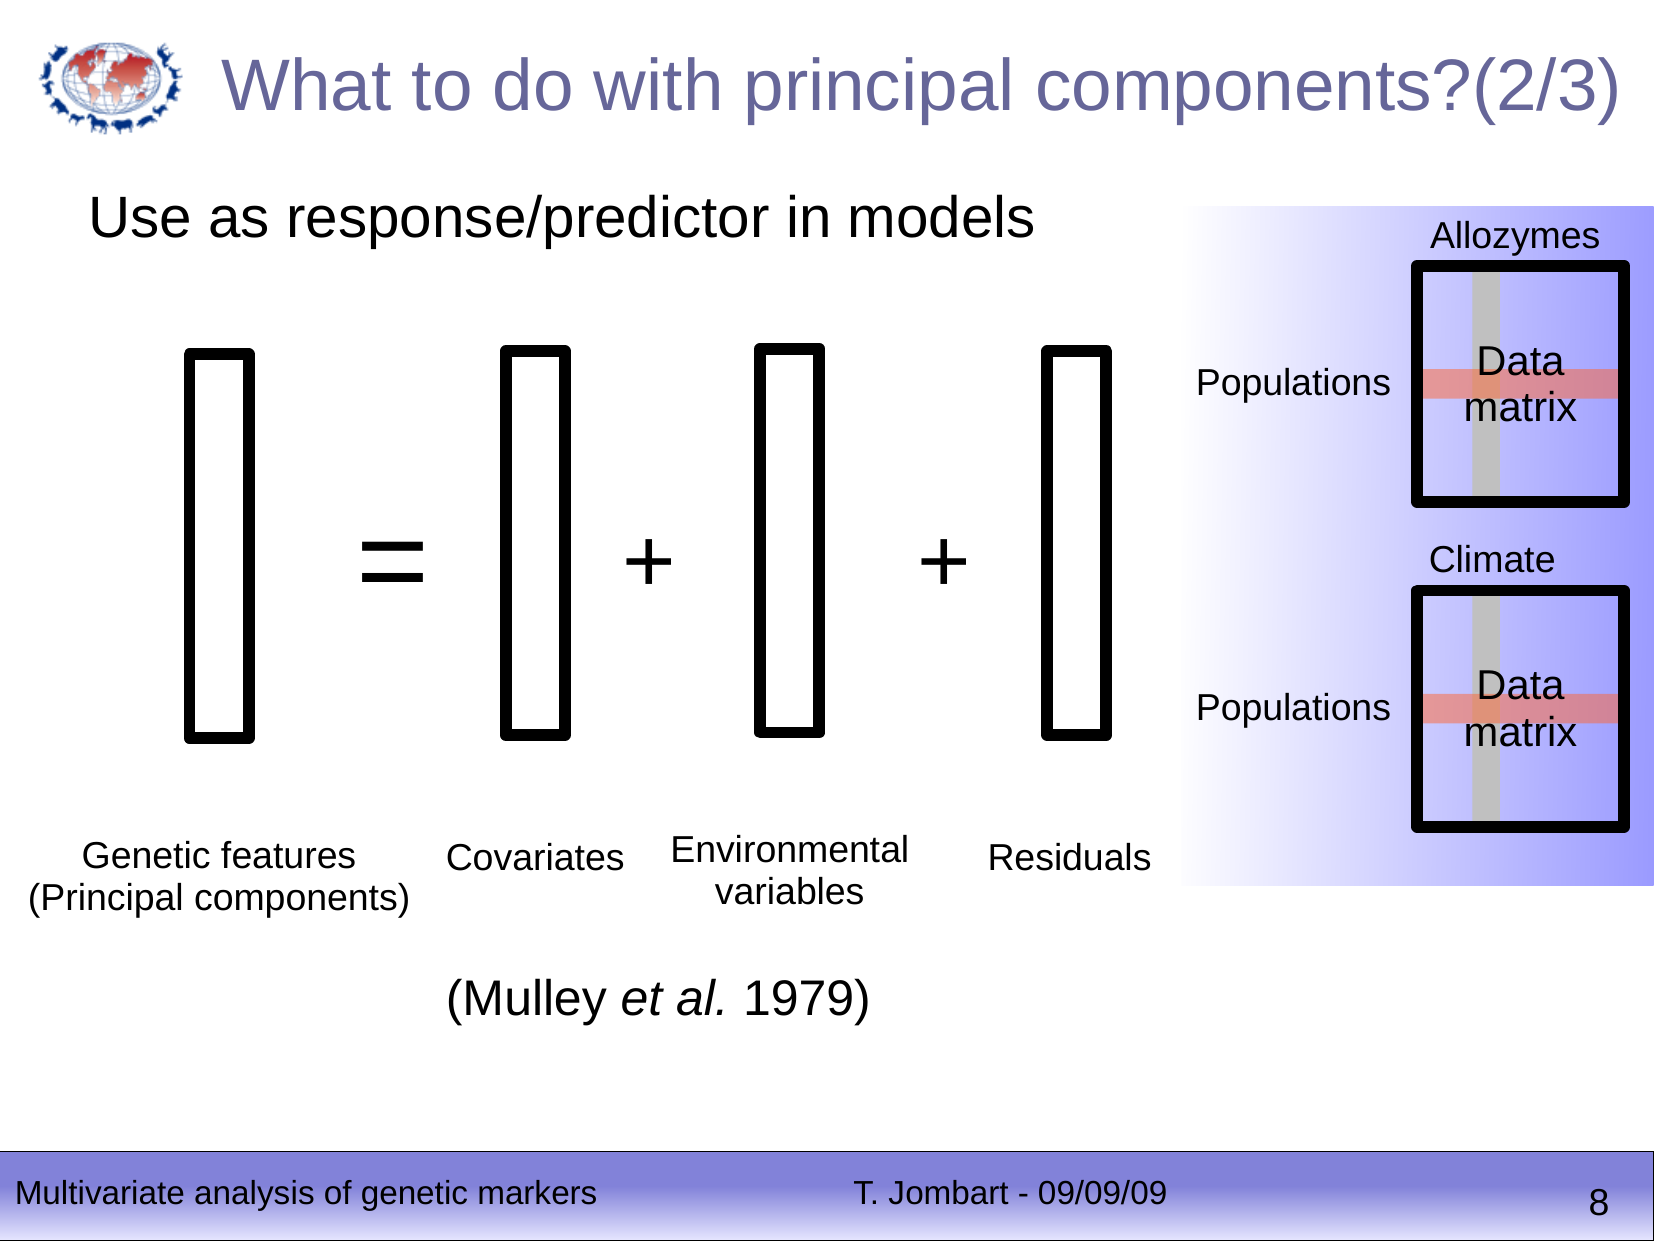

What to do with principal components?(2/3)
	Use as response/predictor in models
Allozymes
Data
matrix
Environmental
variables
Covariates
Residuals
Genetic features
(Principal components)
Populations
=
+
+
Climate
Data
matrix
Populations
(Mulley et al. 1979)
Multivariate analysis of genetic markers
T. Jombart - 09/09/09
8